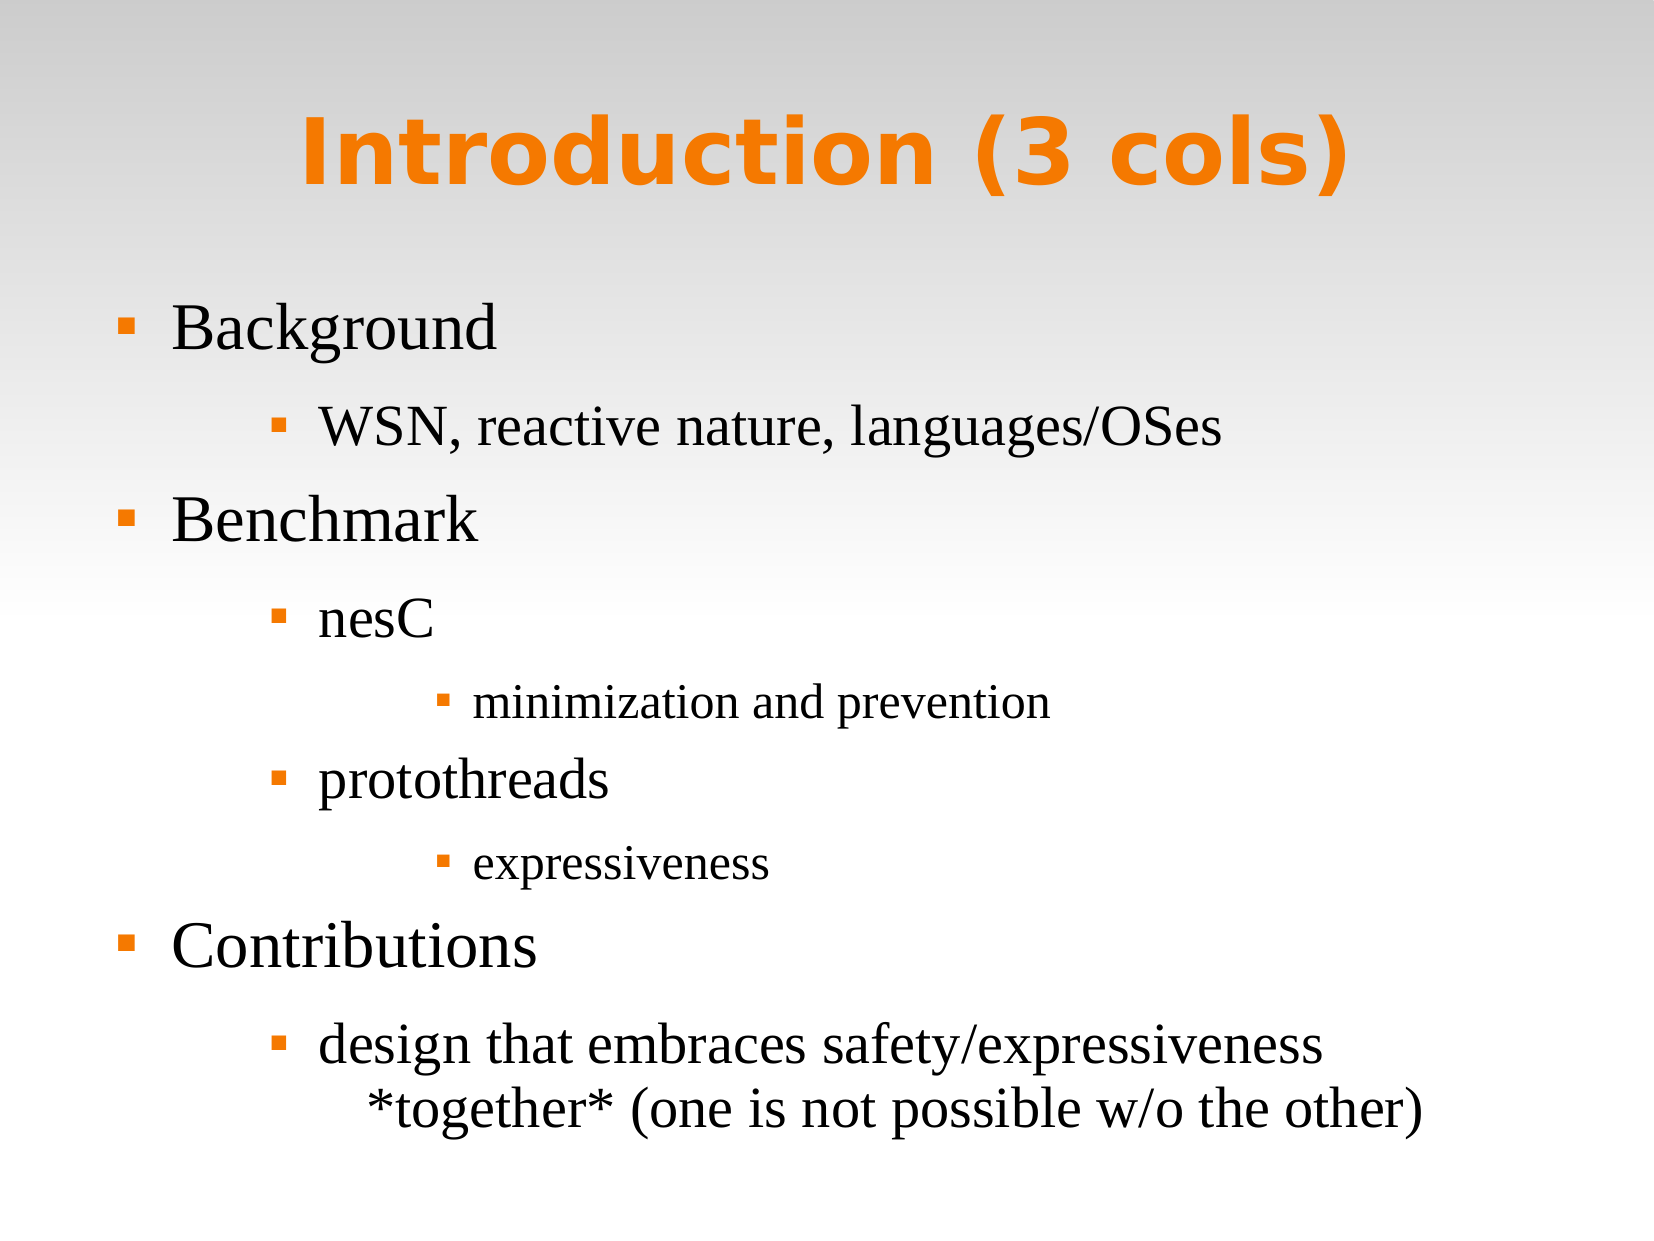

# Introduction (3 cols)
Background
WSN, reactive nature, languages/OSes
Benchmark
nesC
minimization and prevention
protothreads
expressiveness
Contributions
design that embraces safety/expressiveness *together* (one is not possible w/o the other)